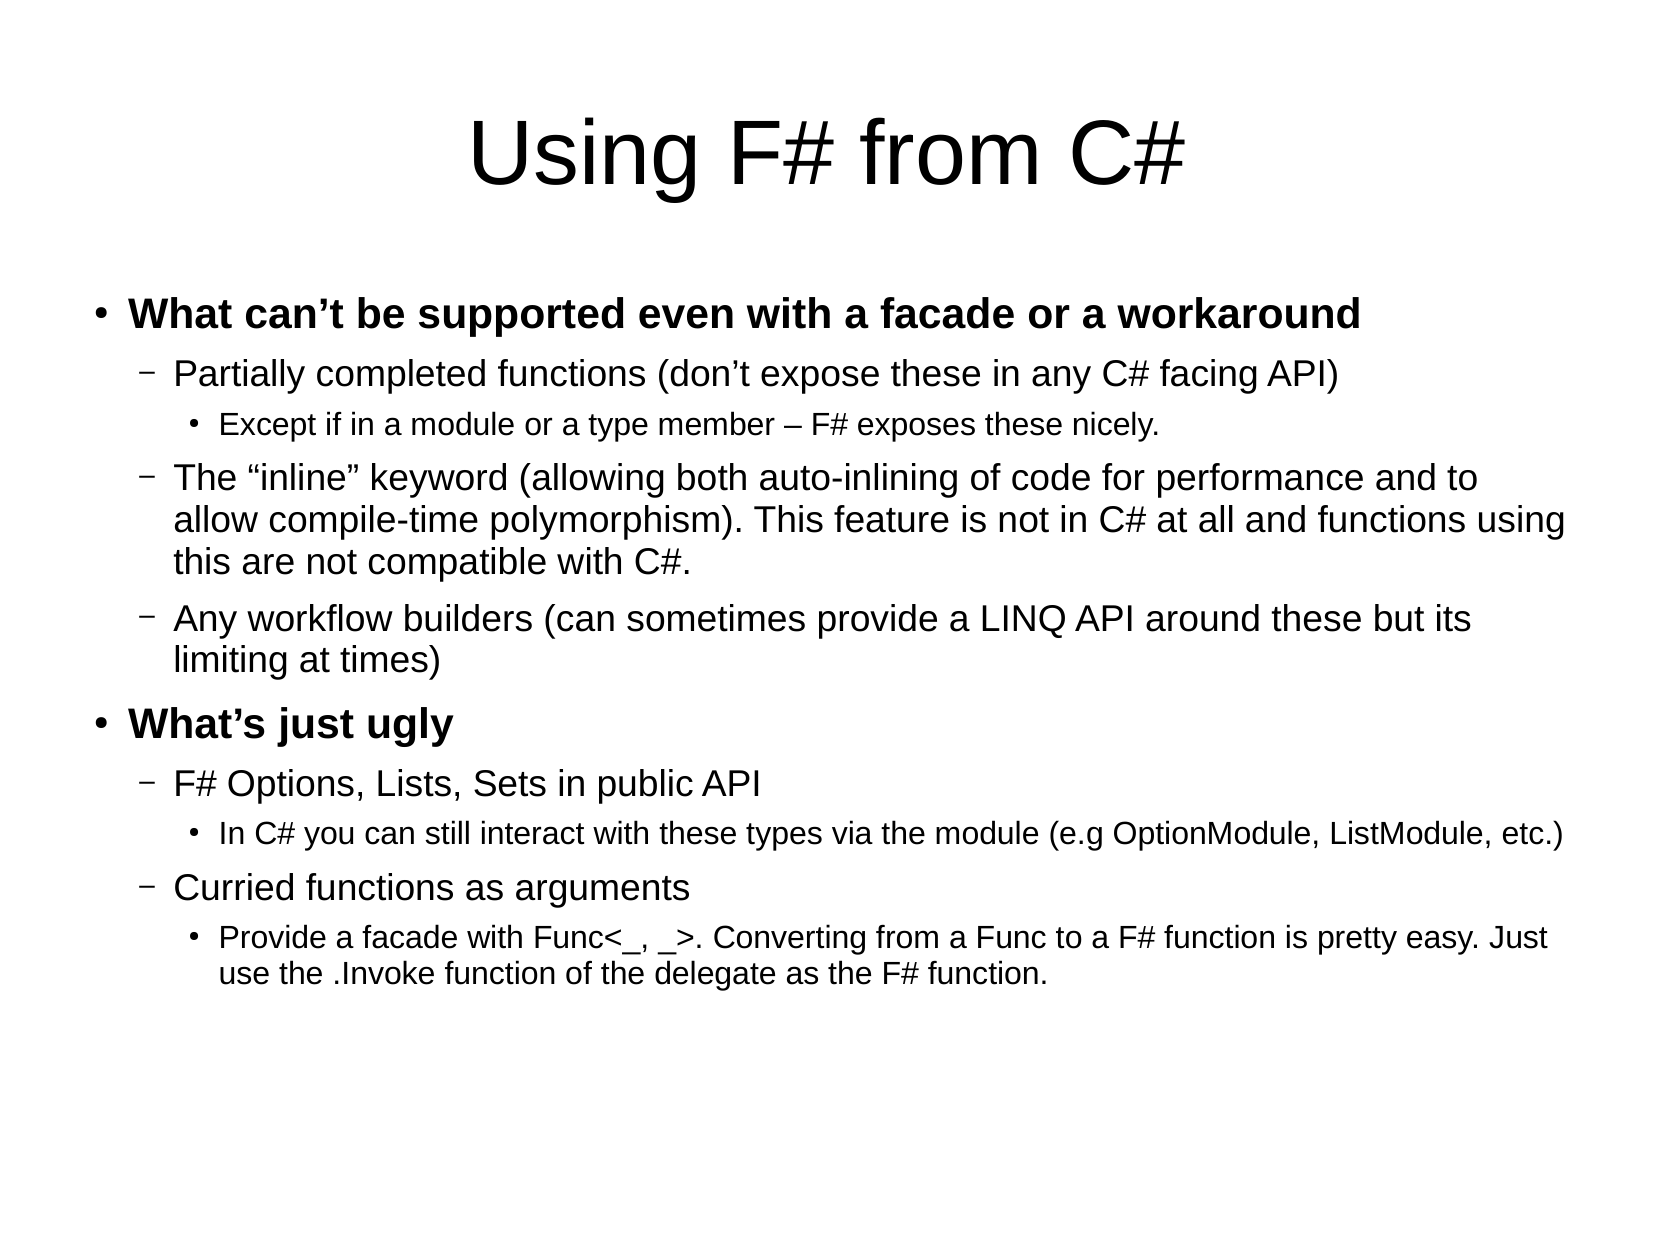

# Using F# from C#
What can’t be supported even with a facade or a workaround
Partially completed functions (don’t expose these in any C# facing API)
Except if in a module or a type member – F# exposes these nicely.
The “inline” keyword (allowing both auto-inlining of code for performance and to allow compile-time polymorphism). This feature is not in C# at all and functions using this are not compatible with C#.
Any workflow builders (can sometimes provide a LINQ API around these but its limiting at times)
What’s just ugly
F# Options, Lists, Sets in public API
In C# you can still interact with these types via the module (e.g OptionModule, ListModule, etc.)
Curried functions as arguments
Provide a facade with Func<_, _>. Converting from a Func to a F# function is pretty easy. Just use the .Invoke function of the delegate as the F# function.